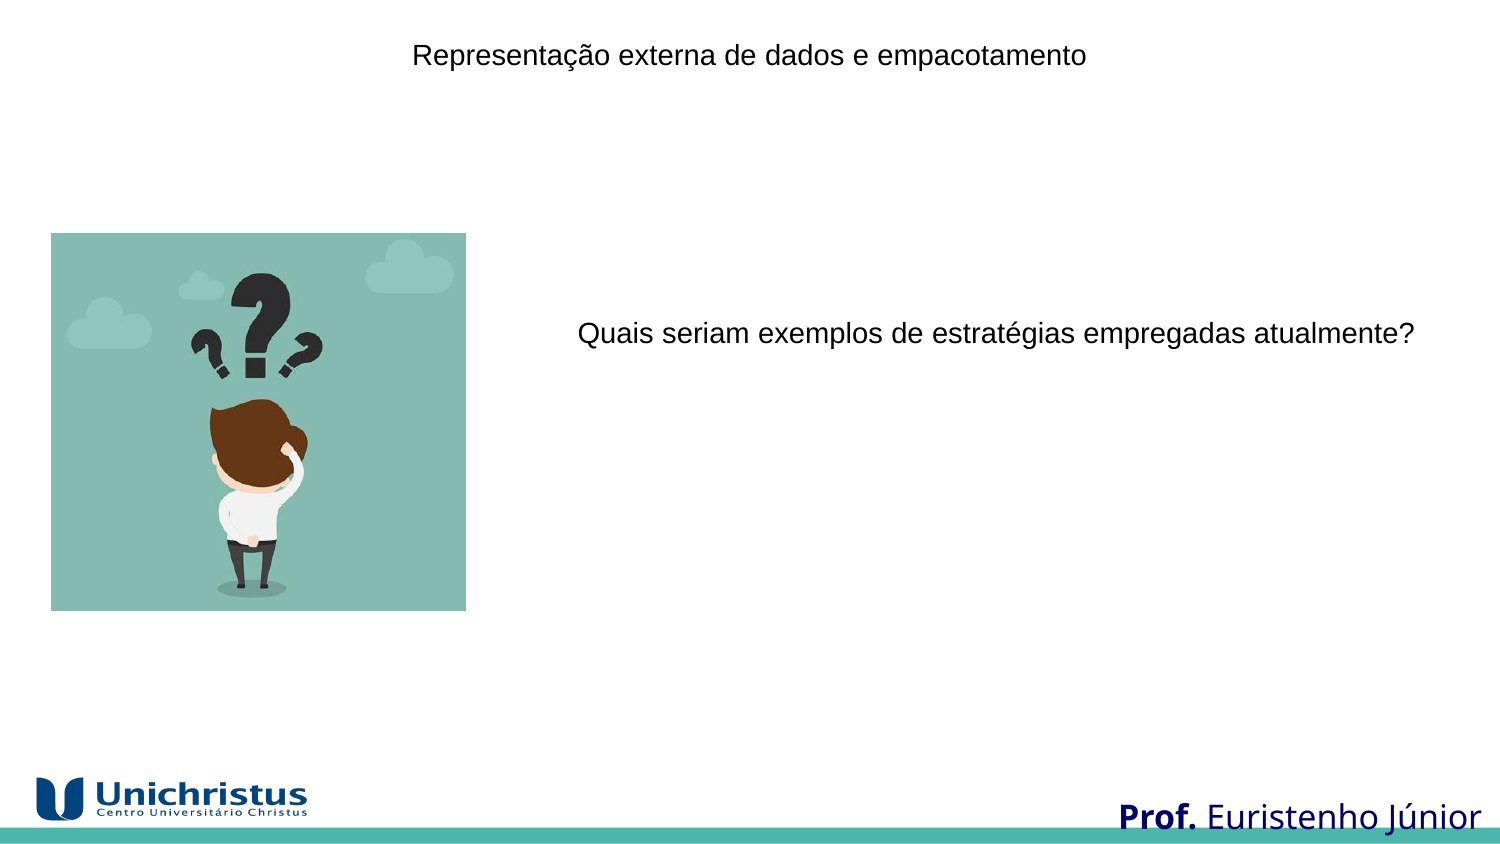

# Representação externa de dados e empacotamento
Quais seriam exemplos de estratégias empregadas atualmente?